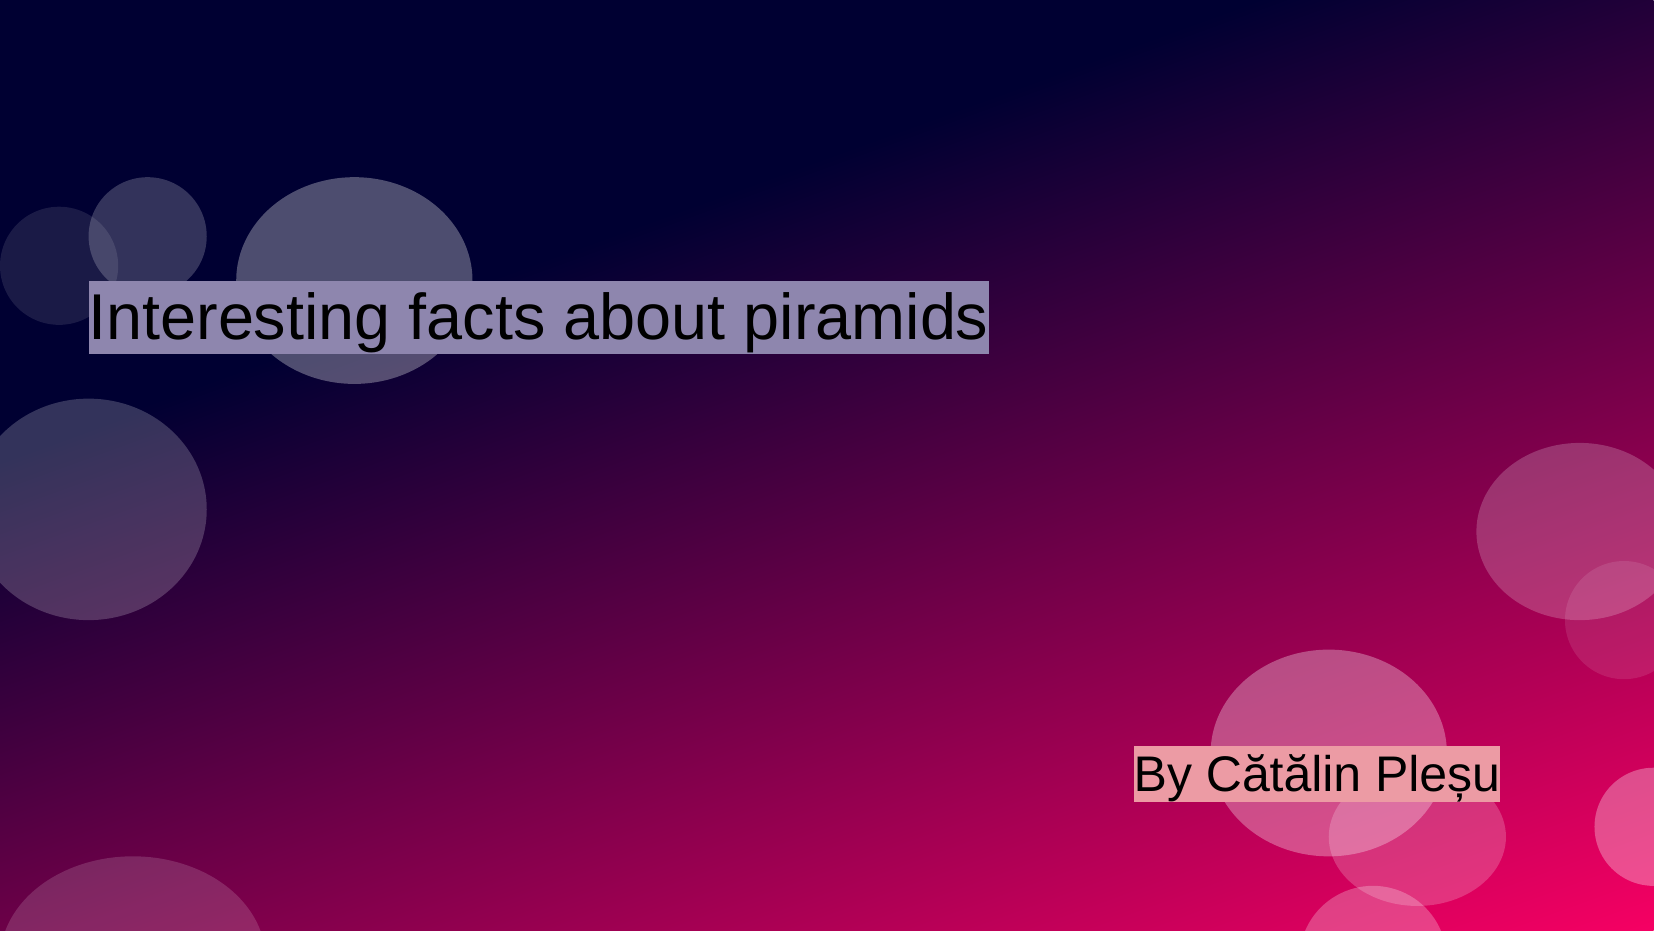

# Interesting facts about piramids
By Cătălin Pleșu